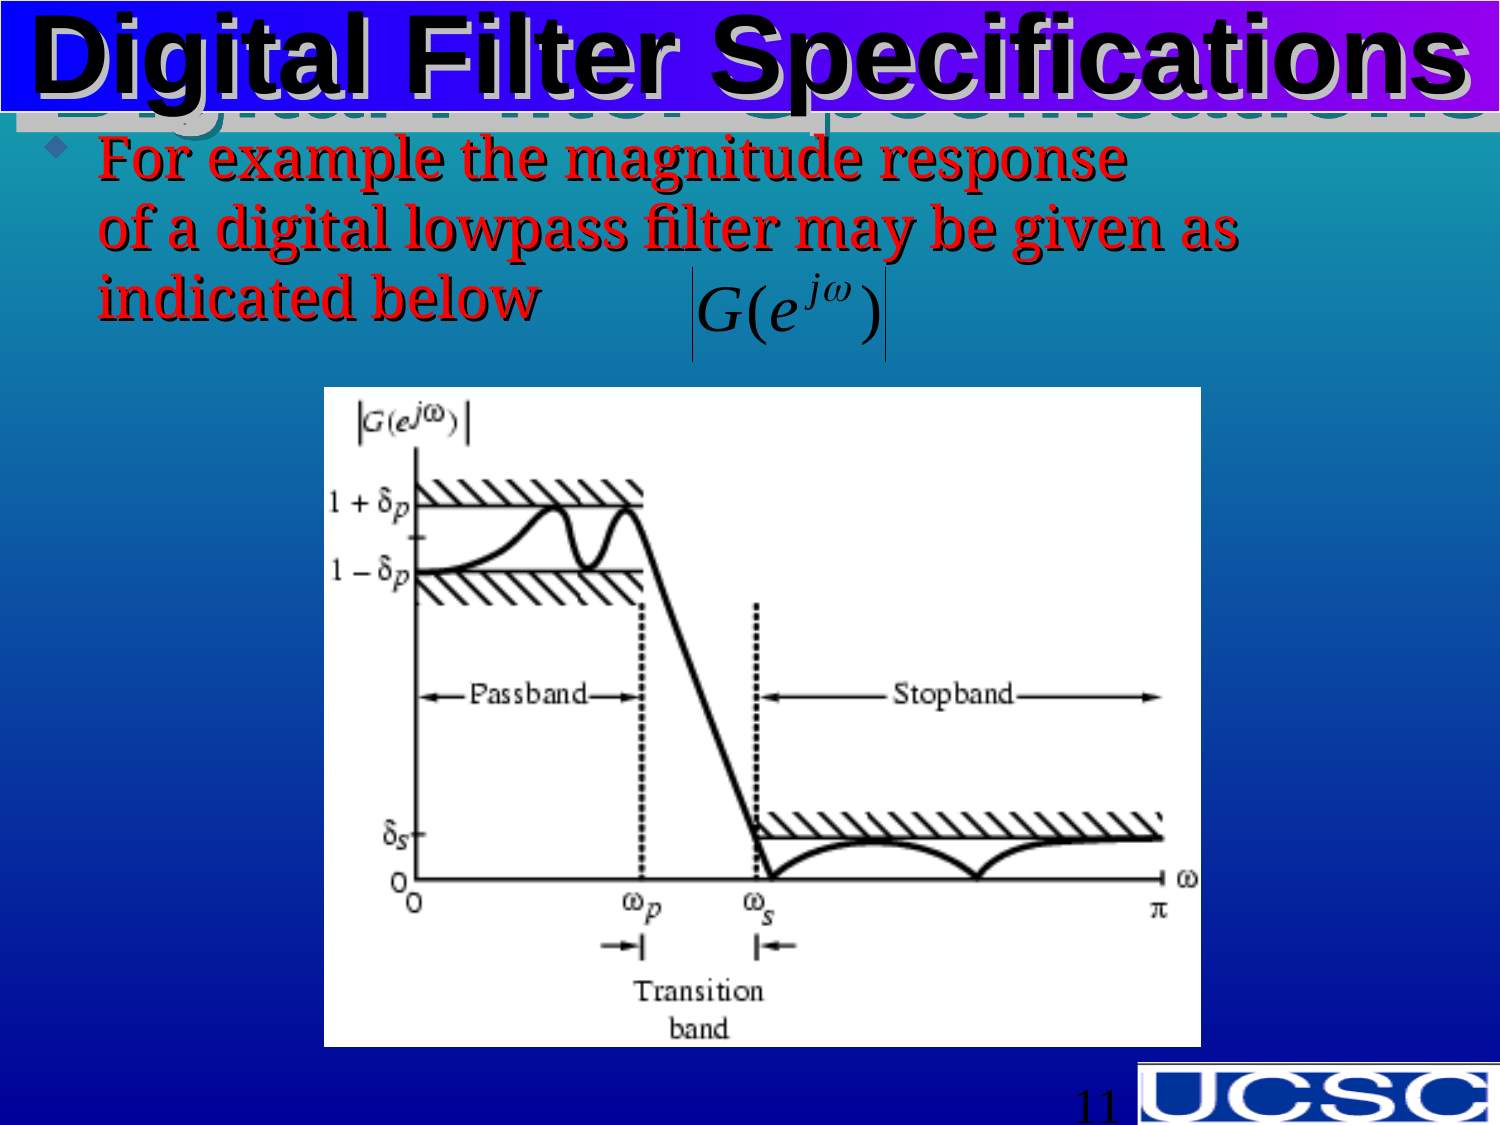

# Digital Filter Specifications
For example the magnitude response of a digital lowpass filter may be given as indicated below
11